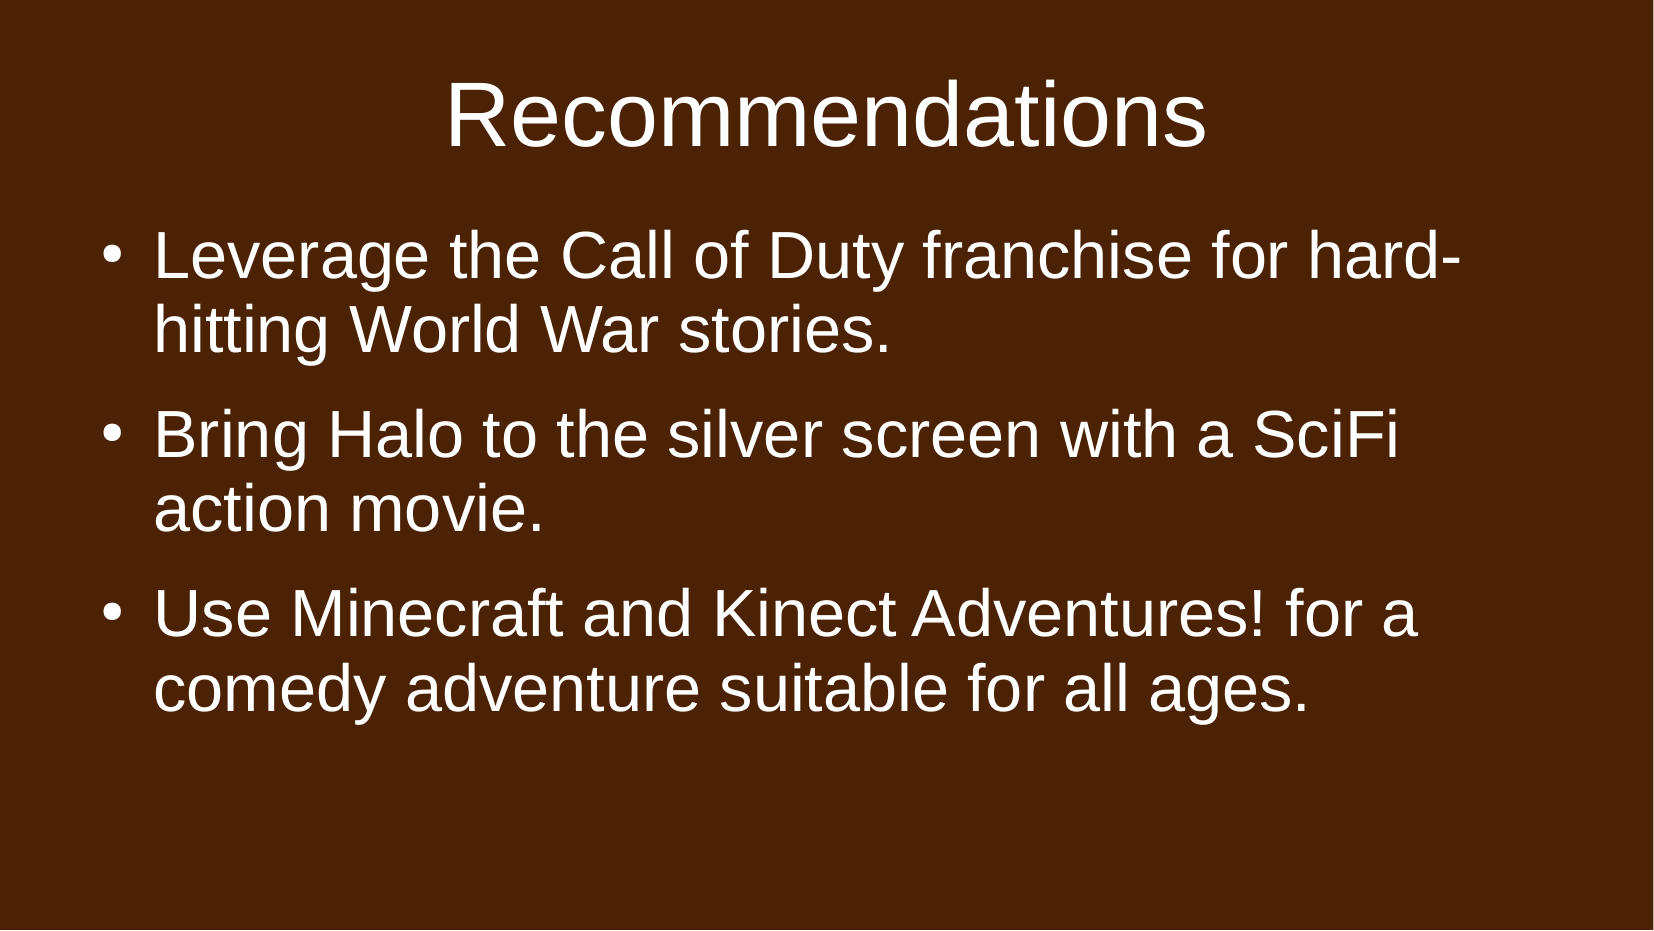

# Recommendations
Leverage the Call of Duty franchise for hard-hitting World War stories.
Bring Halo to the silver screen with a SciFi action movie.
Use Minecraft and Kinect Adventures! for a comedy adventure suitable for all ages.